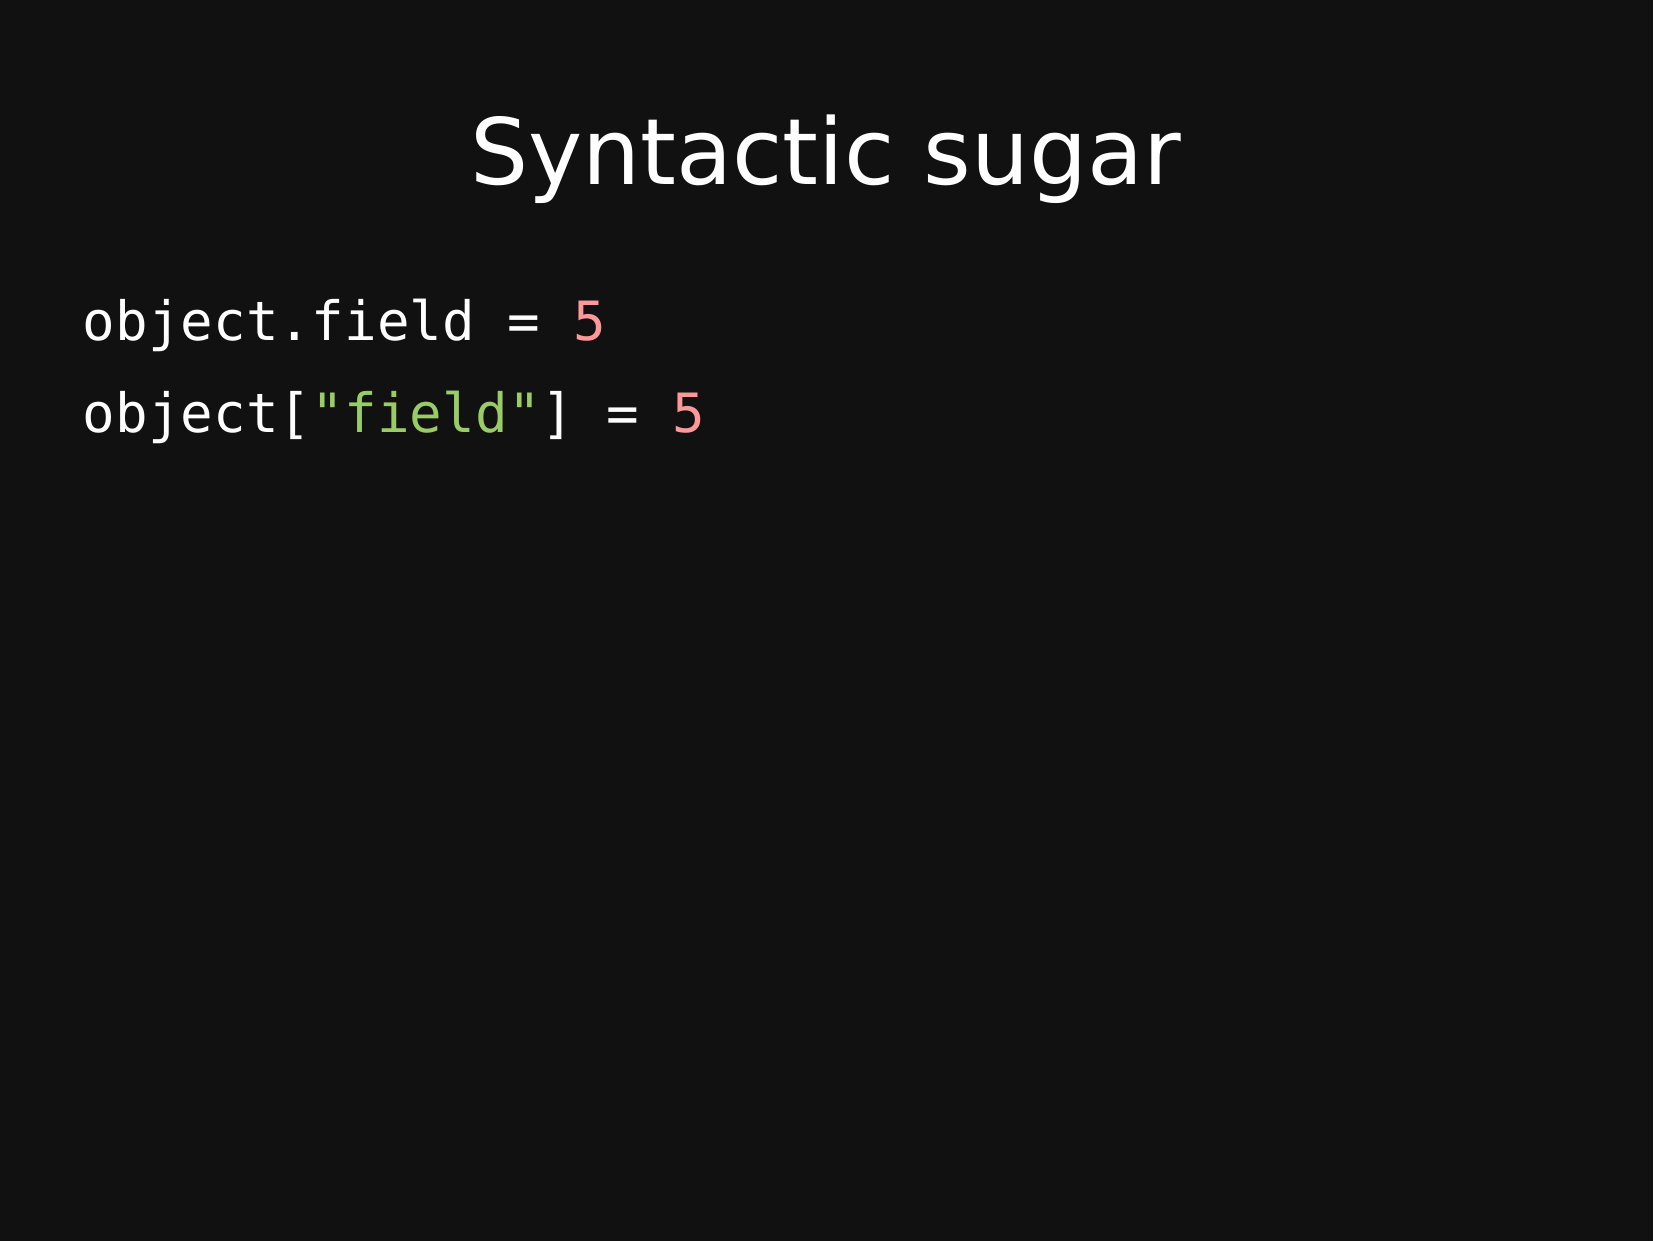

# Syntactic sugar
object.field = 5
object["field"] = 5